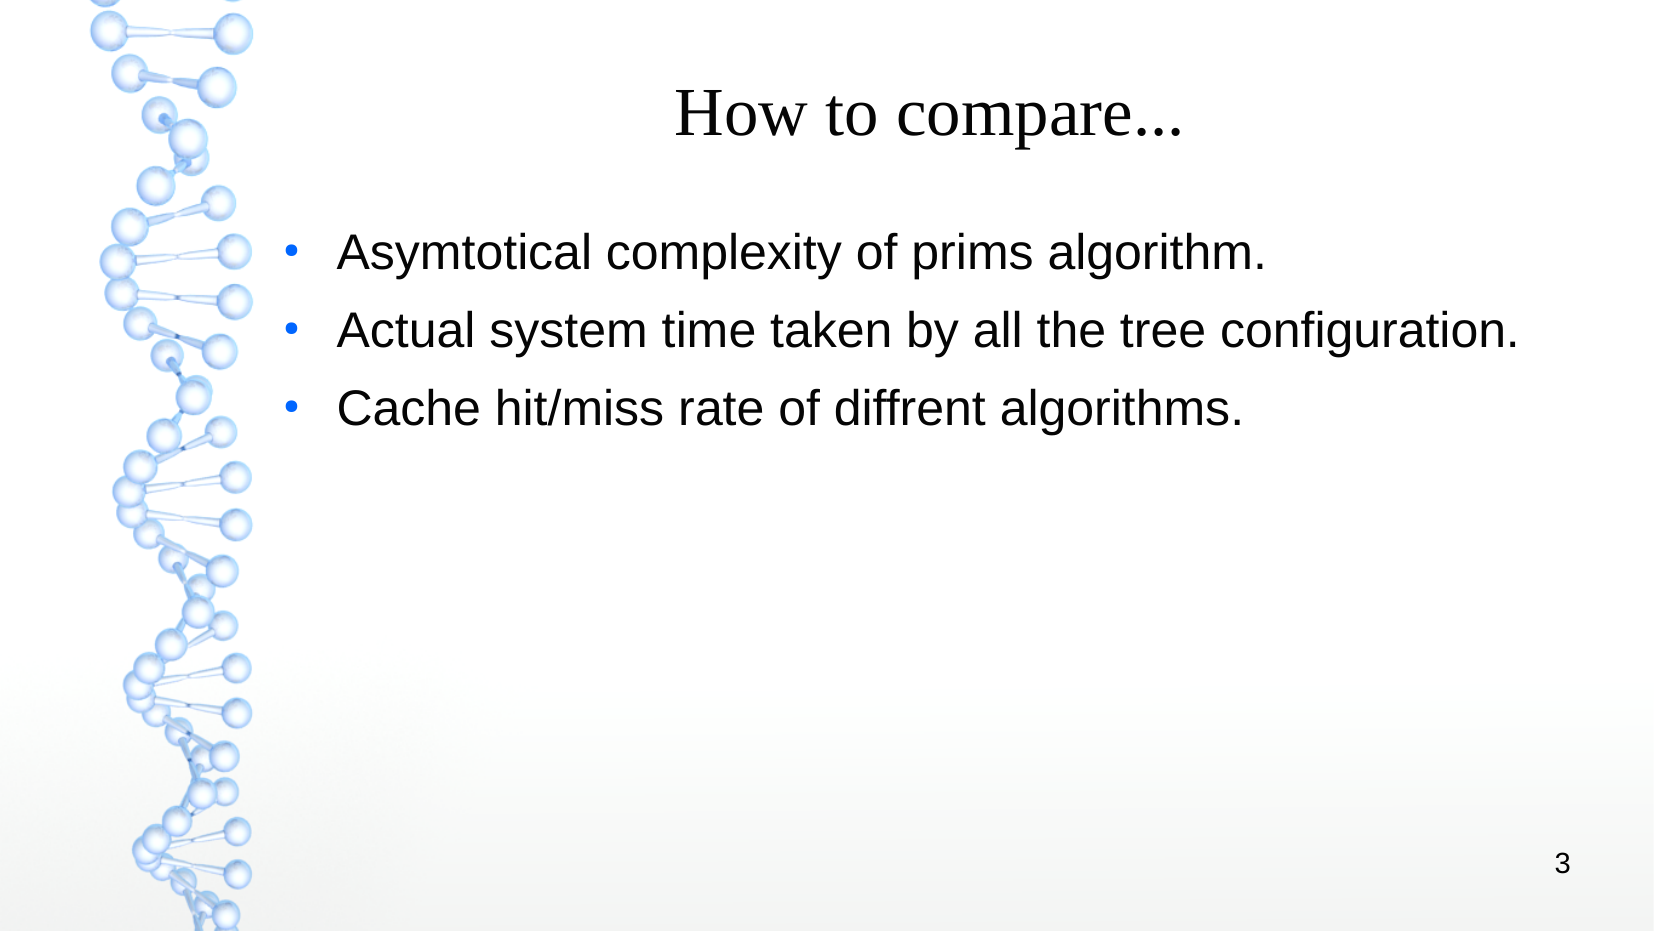

# How to compare...
Asymtotical complexity of prims algorithm.
Actual system time taken by all the tree configuration.
Cache hit/miss rate of diffrent algorithms.
3